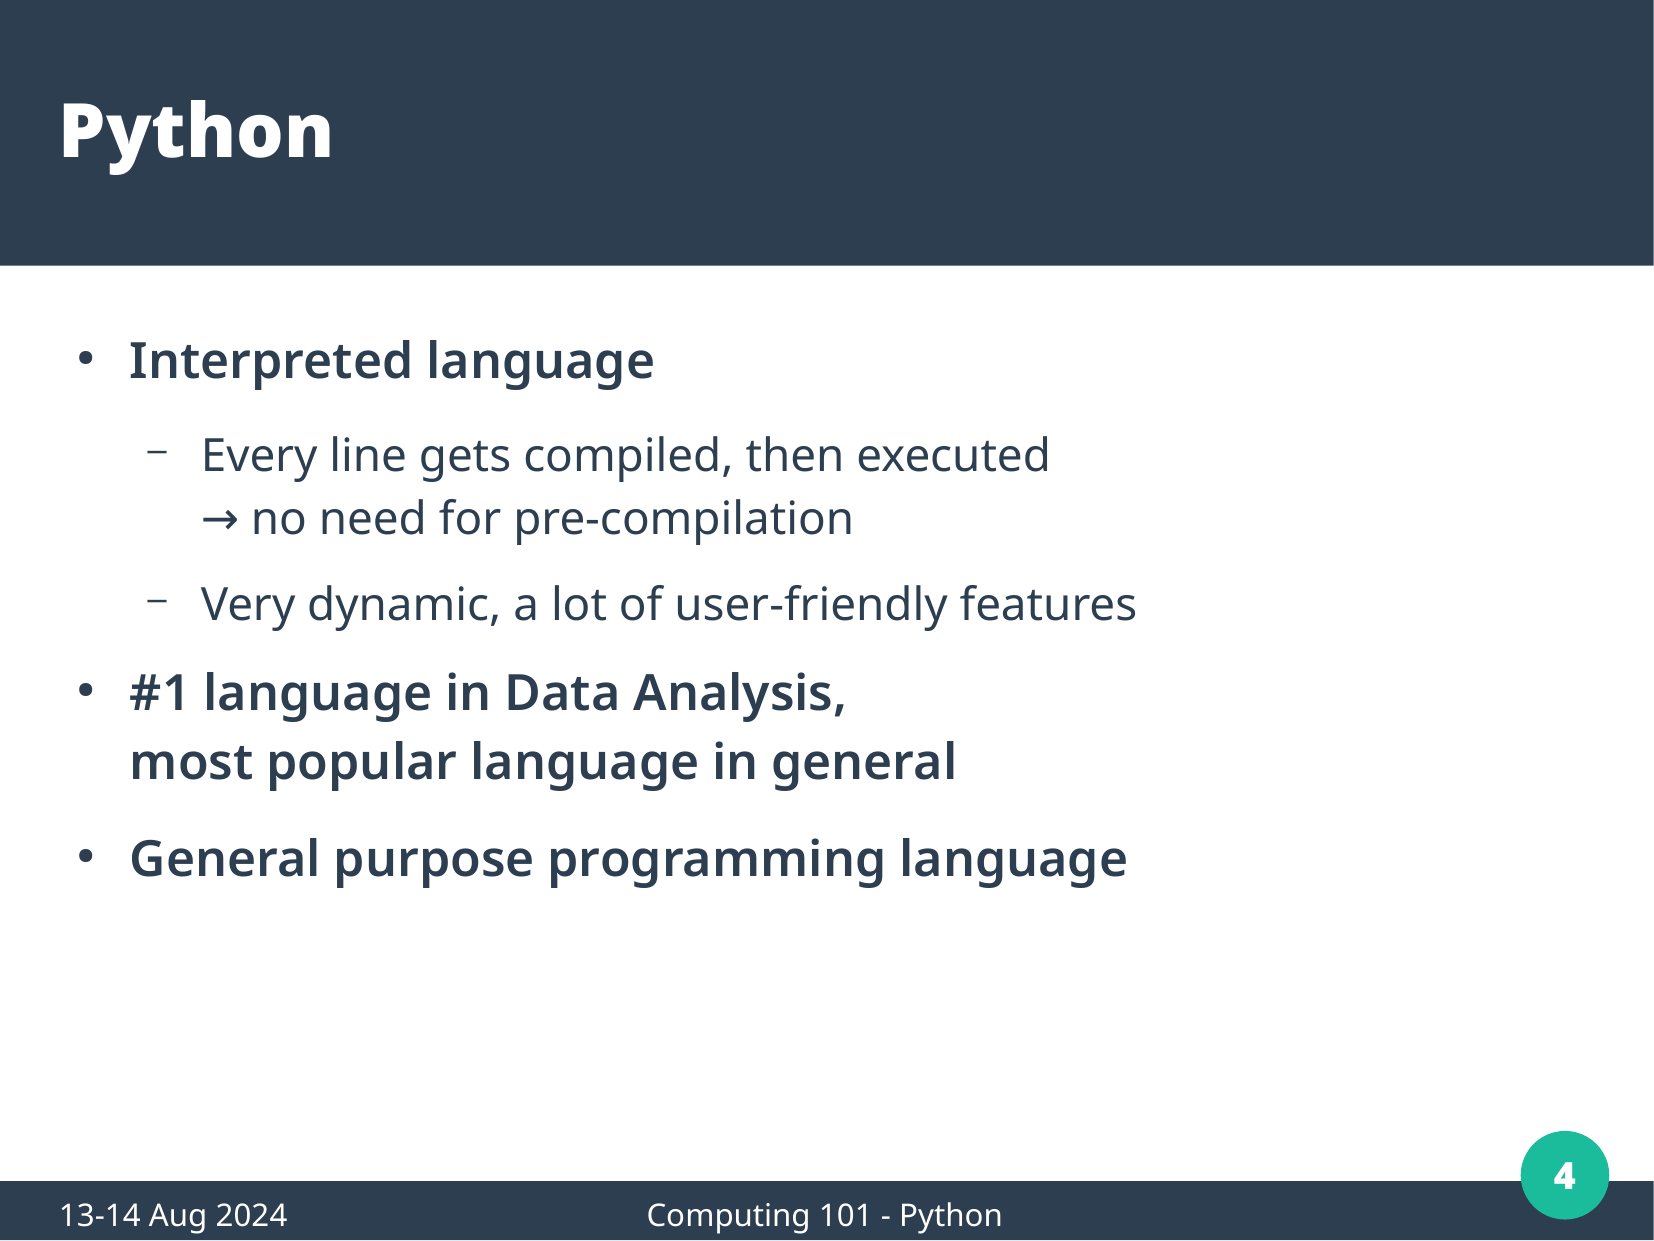

# Python
Interpreted language
Every line gets compiled, then executed
→ no need for pre-compilation
Very dynamic, a lot of user-friendly features
#1 language in Data Analysis,
most popular language in general
General purpose programming language
4
13-14 Aug 2024